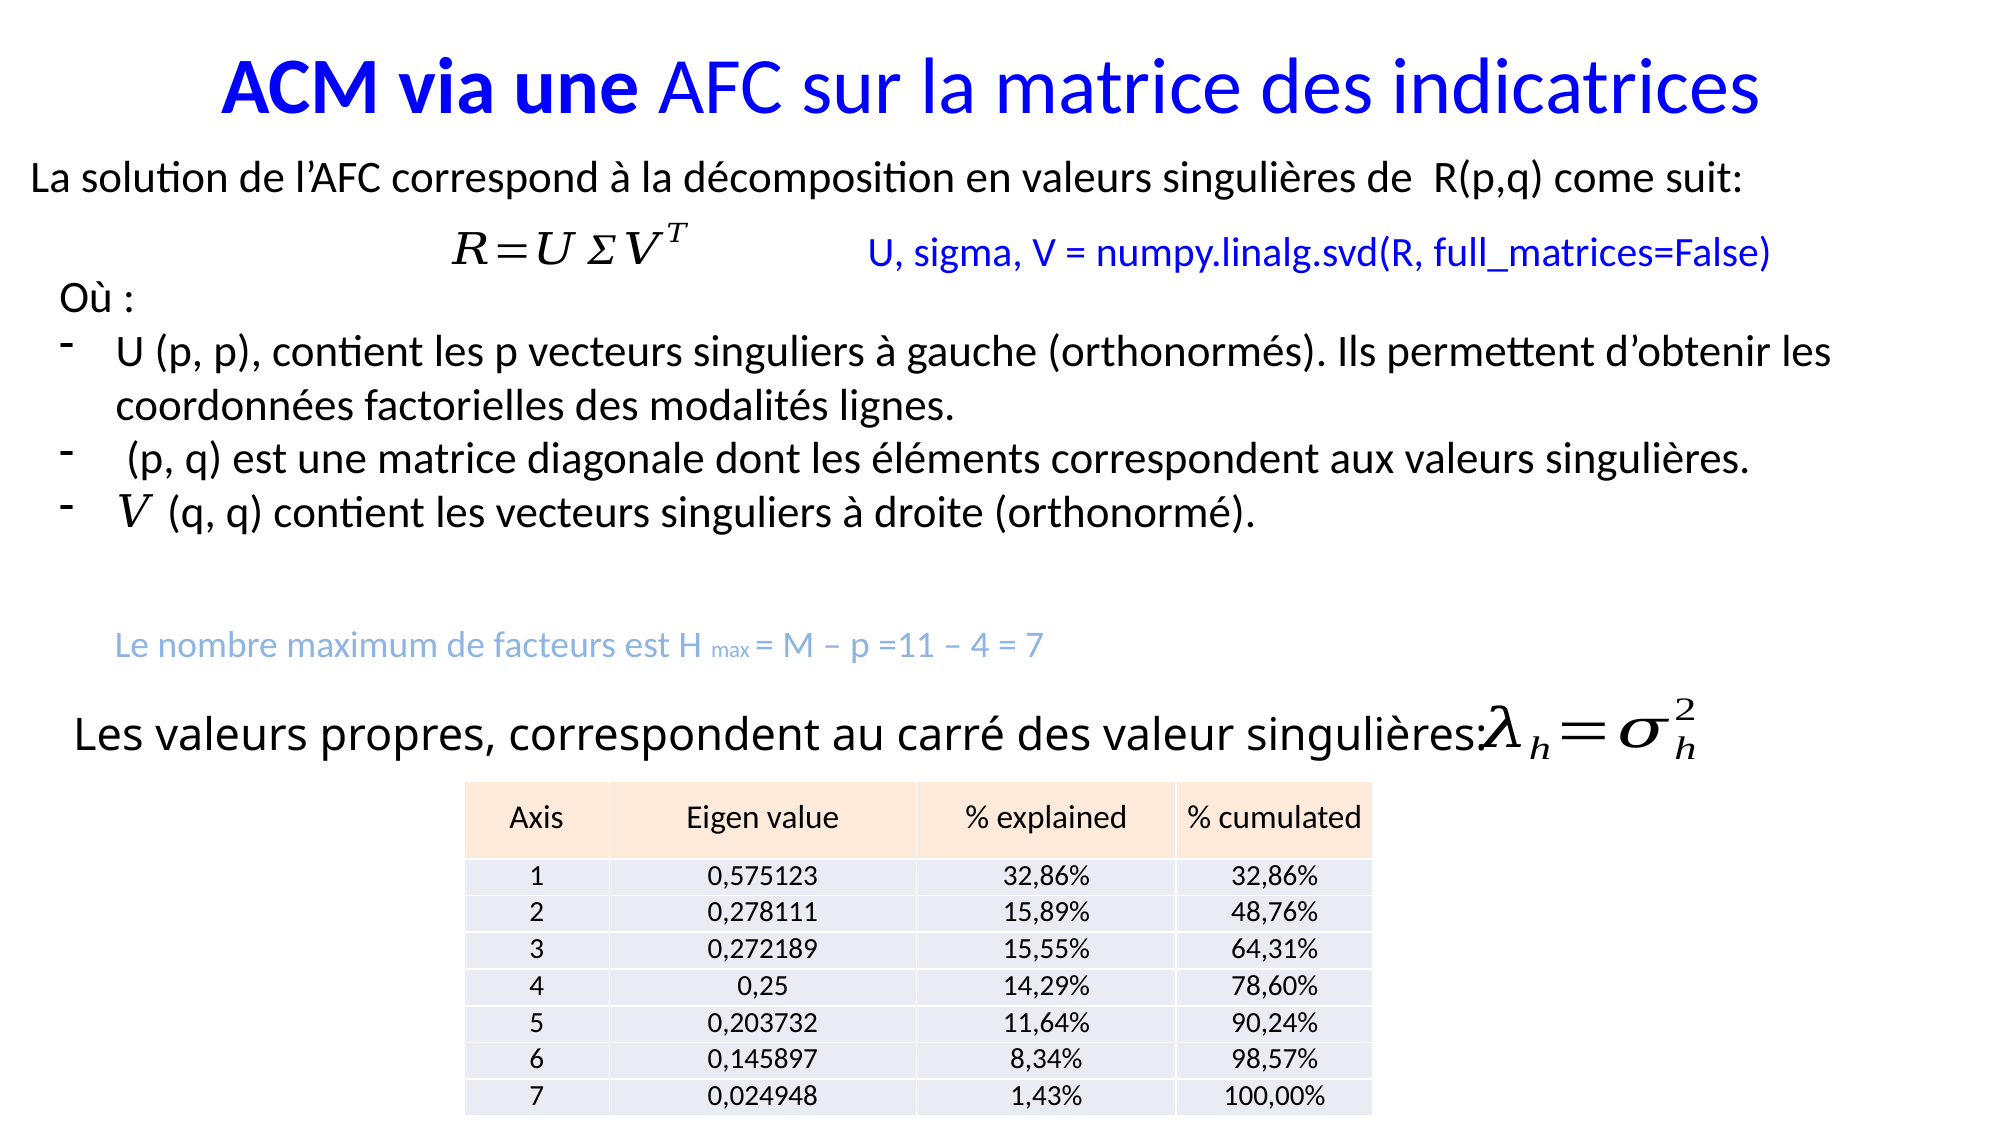

# ACM via une AFC sur la matrice des indicatrices
La solution de l’AFC correspond à la décomposition en valeurs singulières de R(p,q) come suit:
U, sigma, V = numpy.linalg.svd(R, full_matrices=False)
Où :
U (p, p), contient les p vecteurs singuliers à gauche (orthonormés). Ils permettent d’obtenir les coordonnées factorielles des modalités lignes.
 (p, q) est une matrice diagonale dont les éléments correspondent aux valeurs singulières.
𝑉 (q, q) contient les vecteurs singuliers à droite (orthonormé).
Le nombre maximum de facteurs est H max = M – p =11 – 4 = 7
Les valeurs propres, correspondent au carré des valeur singulières:
| Axis | Eigen value | % explained | % cumulated |
| --- | --- | --- | --- |
| 1 | 0,575123 | 32,86% | 32,86% |
| 2 | 0,278111 | 15,89% | 48,76% |
| 3 | 0,272189 | 15,55% | 64,31% |
| 4 | 0,25 | 14,29% | 78,60% |
| 5 | 0,203732 | 11,64% | 90,24% |
| 6 | 0,145897 | 8,34% | 98,57% |
| 7 | 0,024948 | 1,43% | 100,00% |